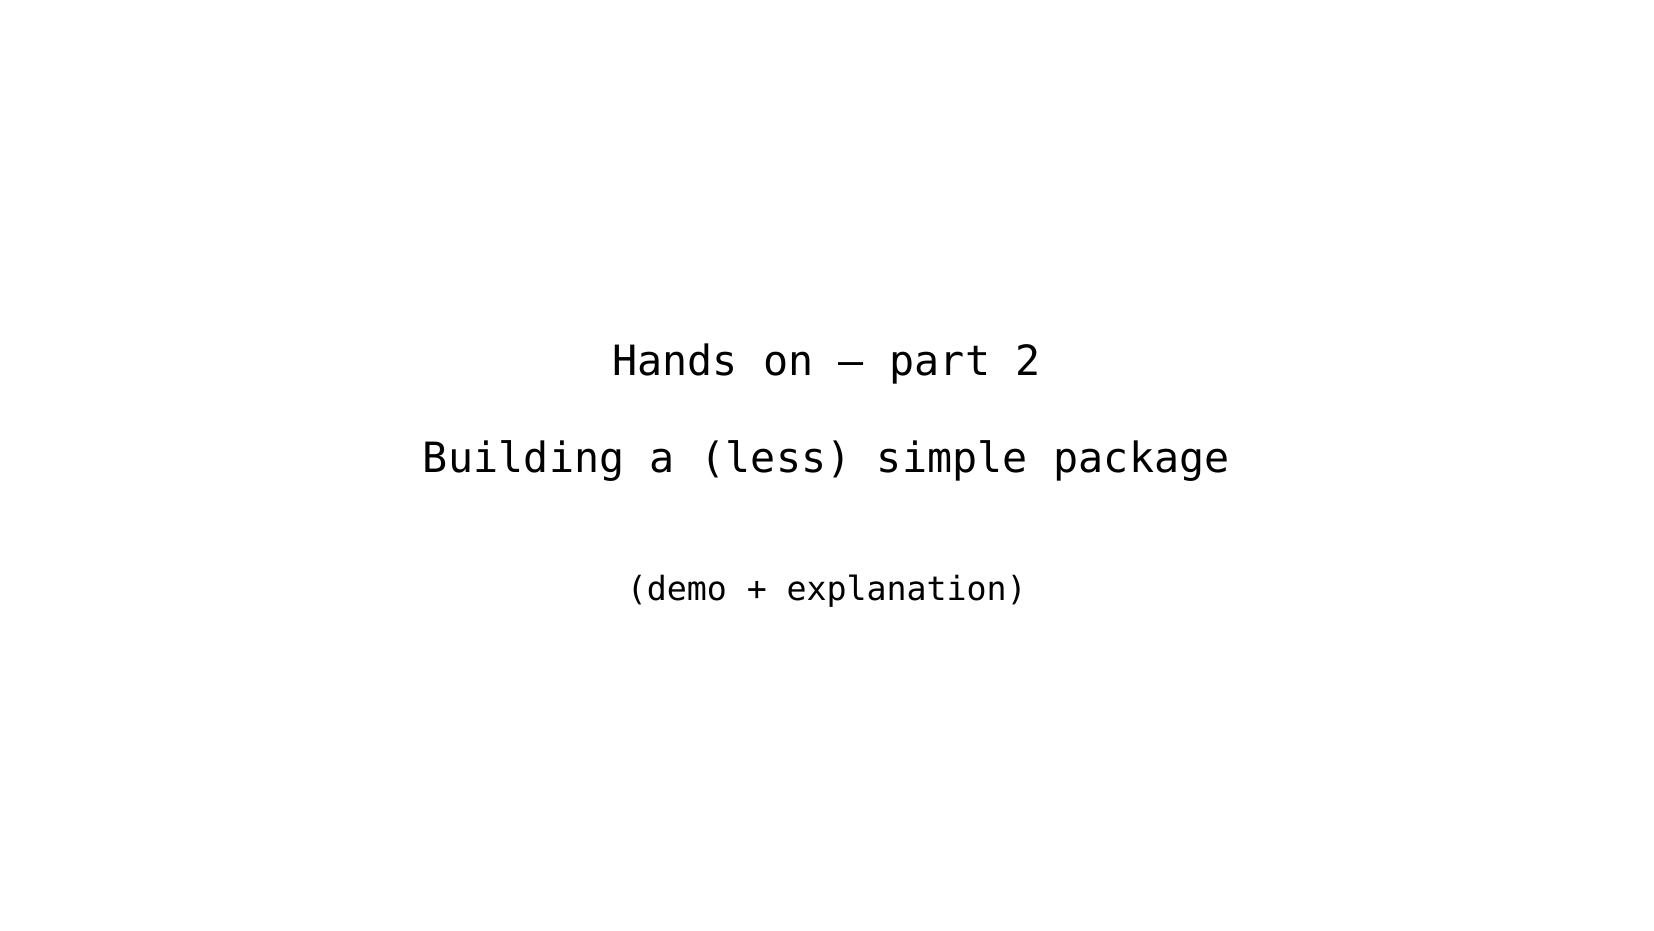

#
Hands on – part 2
Building a (less) simple package
(demo + explanation)